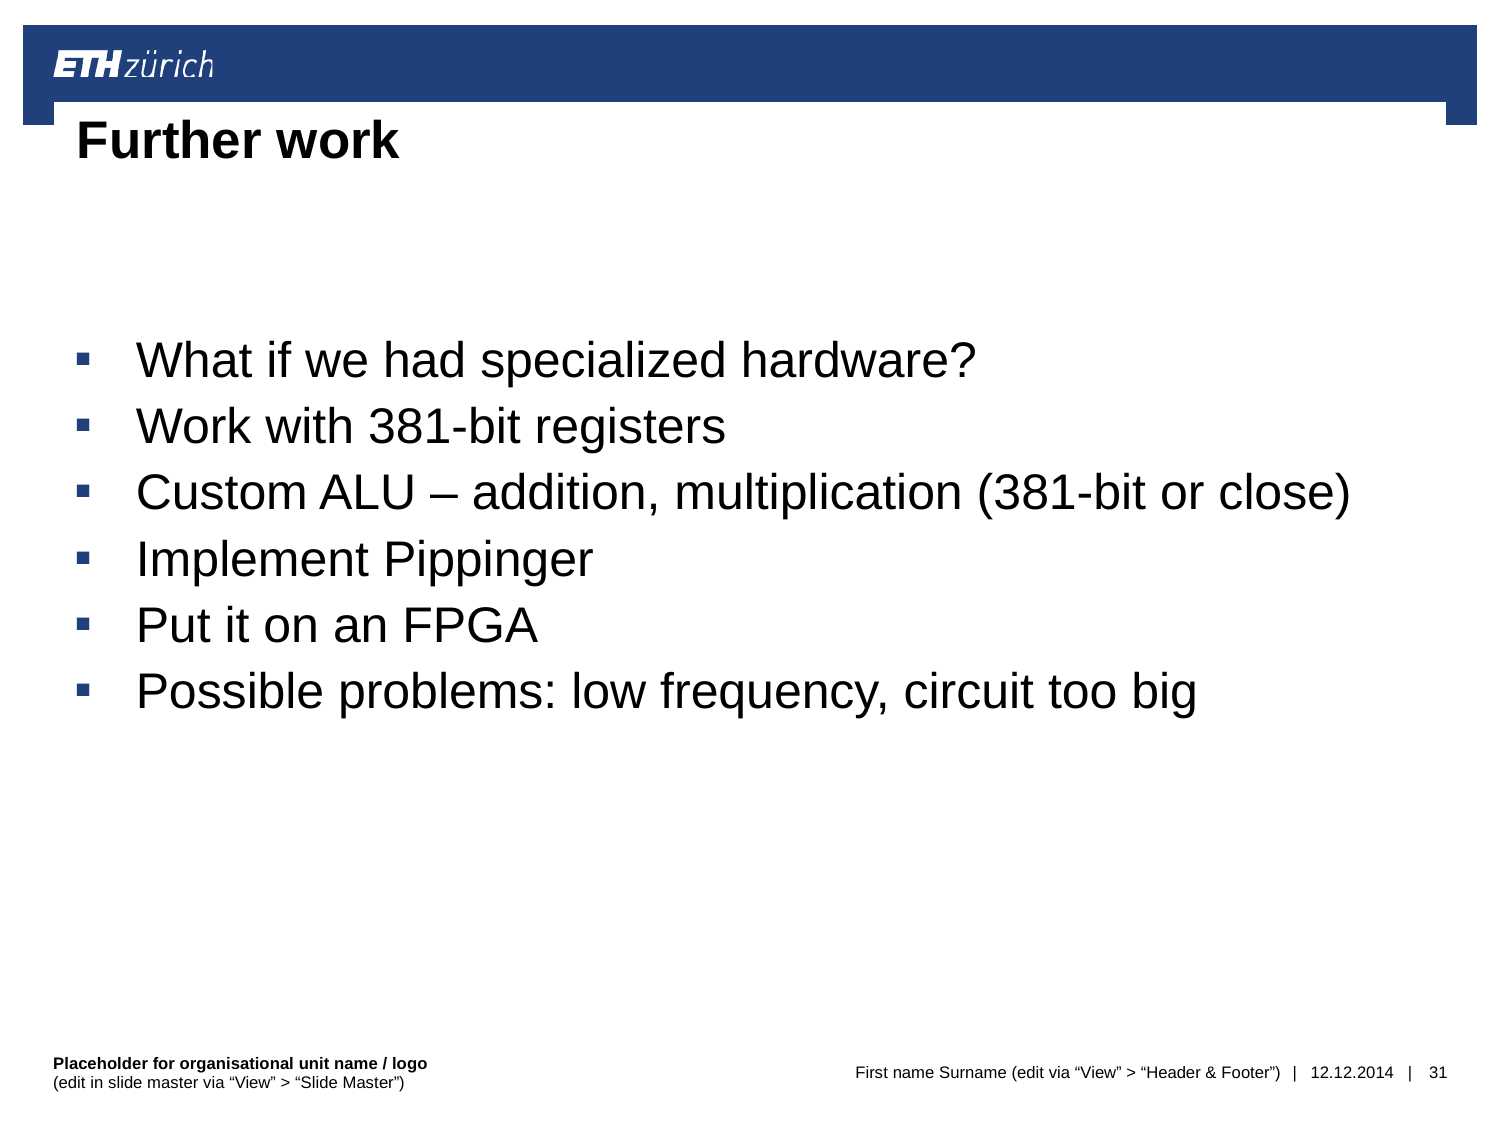

# Further work
What if we had specialized hardware?
Work with 381-bit registers
Custom ALU – addition, multiplication (381-bit or close)
Implement Pippinger
Put it on an FPGA
Possible problems: low frequency, circuit too big
First name Surname (edit via “View” > “Header & Footer”)
12.12.2014
31